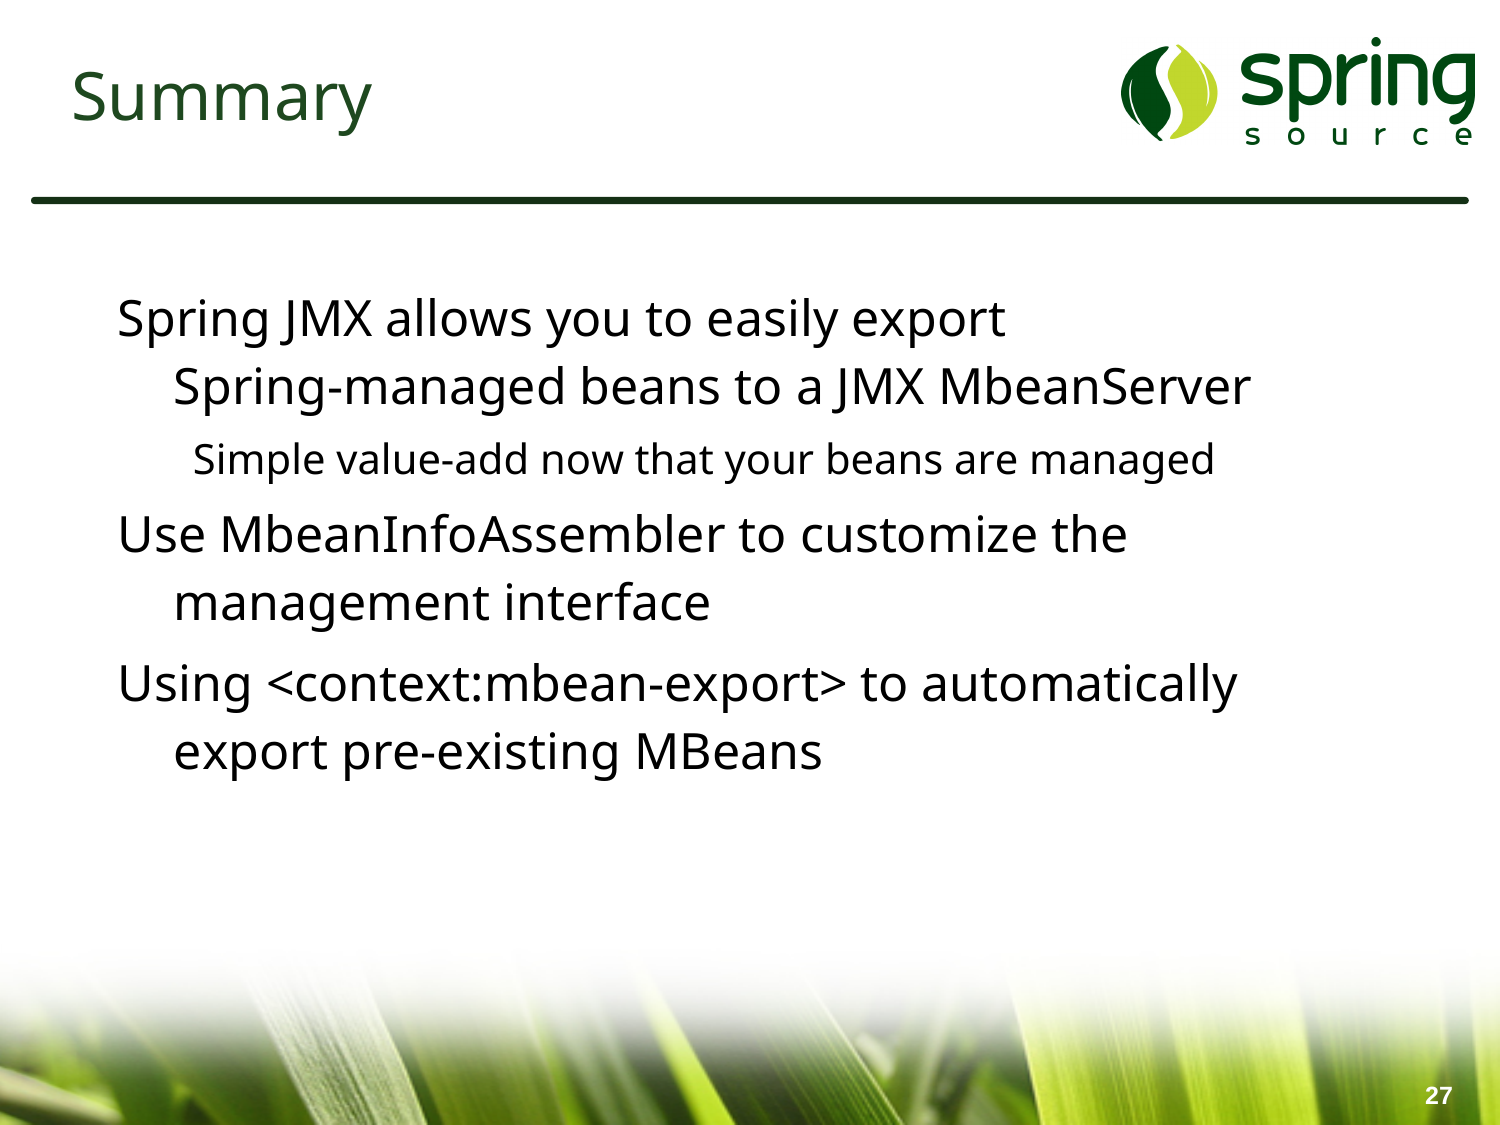

# Summary
Spring JMX allows you to easily export
Spring-managed beans to a JMX MbeanServer
Simple value-add now that your beans are managed
Use MbeanInfoAssembler to customize the management interface
Using <context:mbean-export> to automatically export pre-existing MBeans